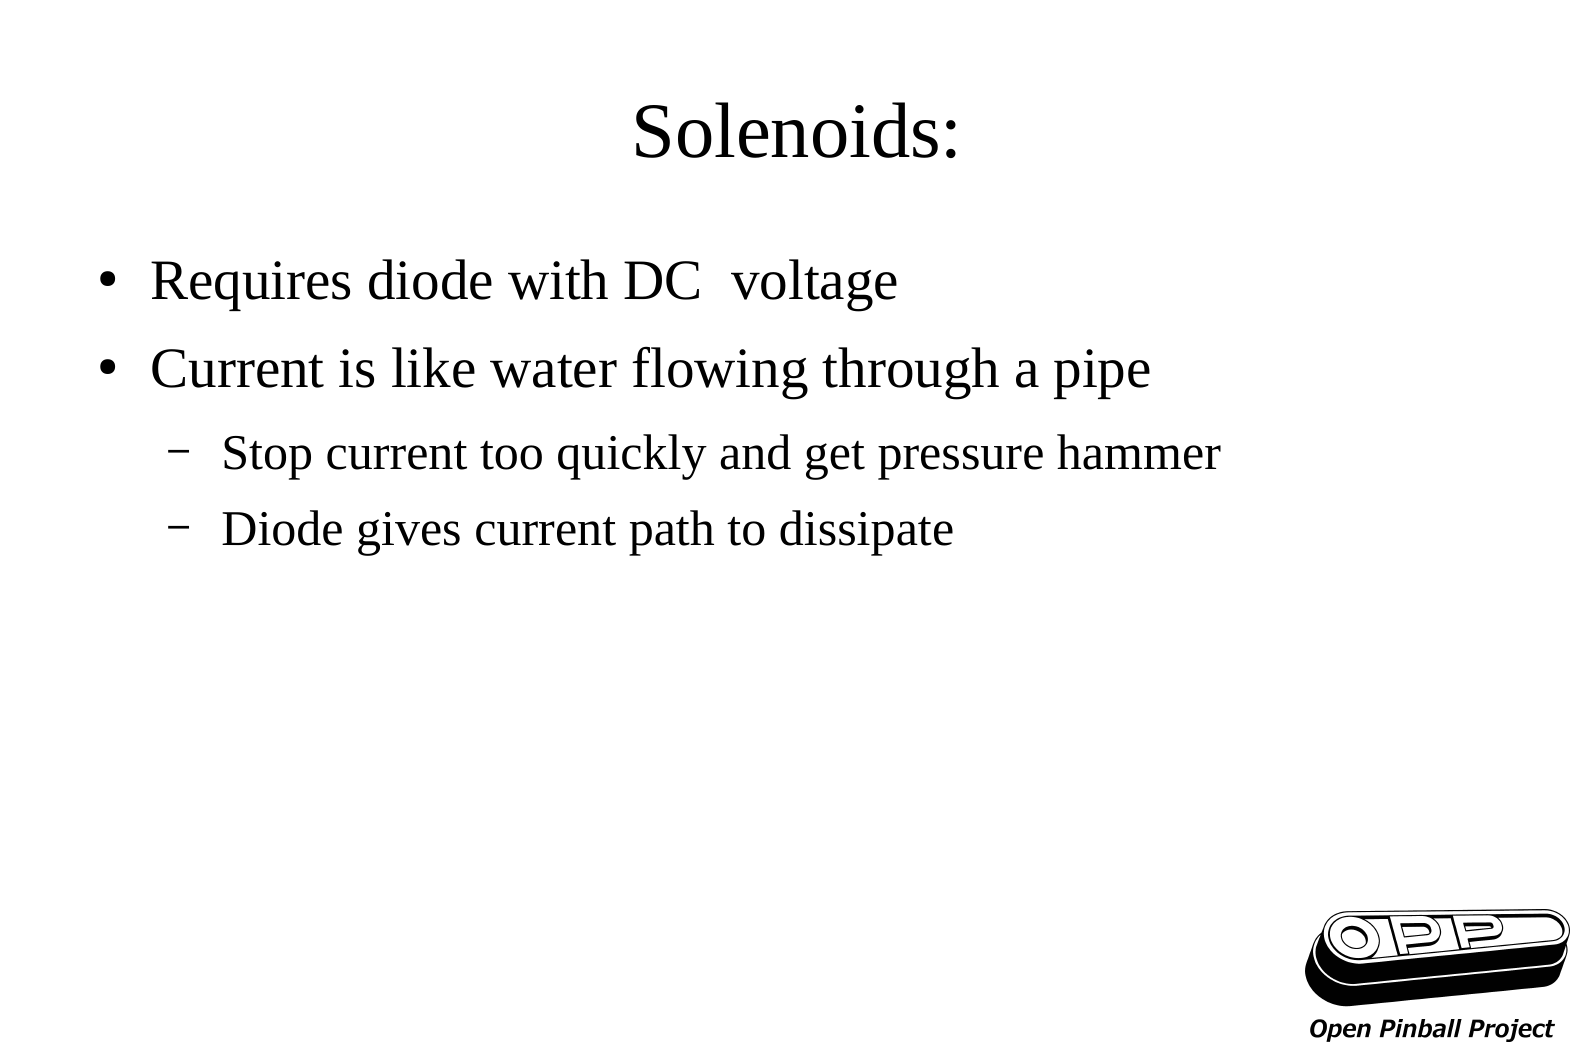

# Solenoids:
Requires diode with DC voltage
Current is like water flowing through a pipe
Stop current too quickly and get pressure hammer
Diode gives current path to dissipate